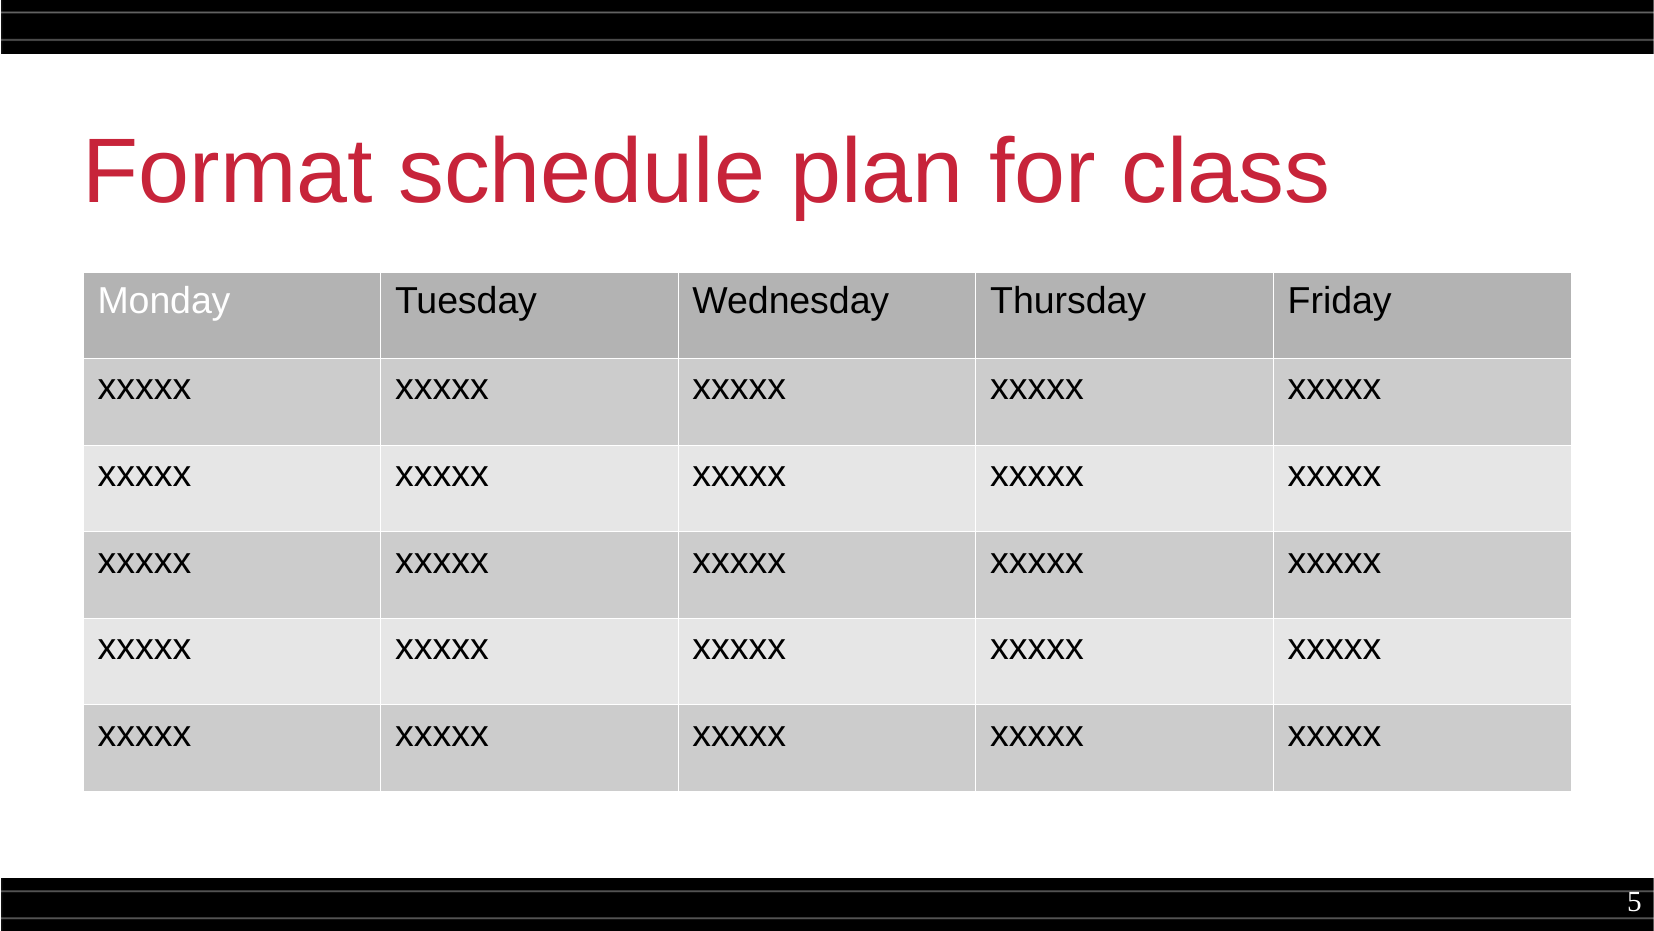

# Format schedule plan for class
| Monday | Tuesday | Wednesday | Thursday | Friday |
| --- | --- | --- | --- | --- |
| xxxxx | xxxxx | xxxxx | xxxxx | xxxxx |
| xxxxx | xxxxx | xxxxx | xxxxx | xxxxx |
| xxxxx | xxxxx | xxxxx | xxxxx | xxxxx |
| xxxxx | xxxxx | xxxxx | xxxxx | xxxxx |
| xxxxx | xxxxx | xxxxx | xxxxx | xxxxx |